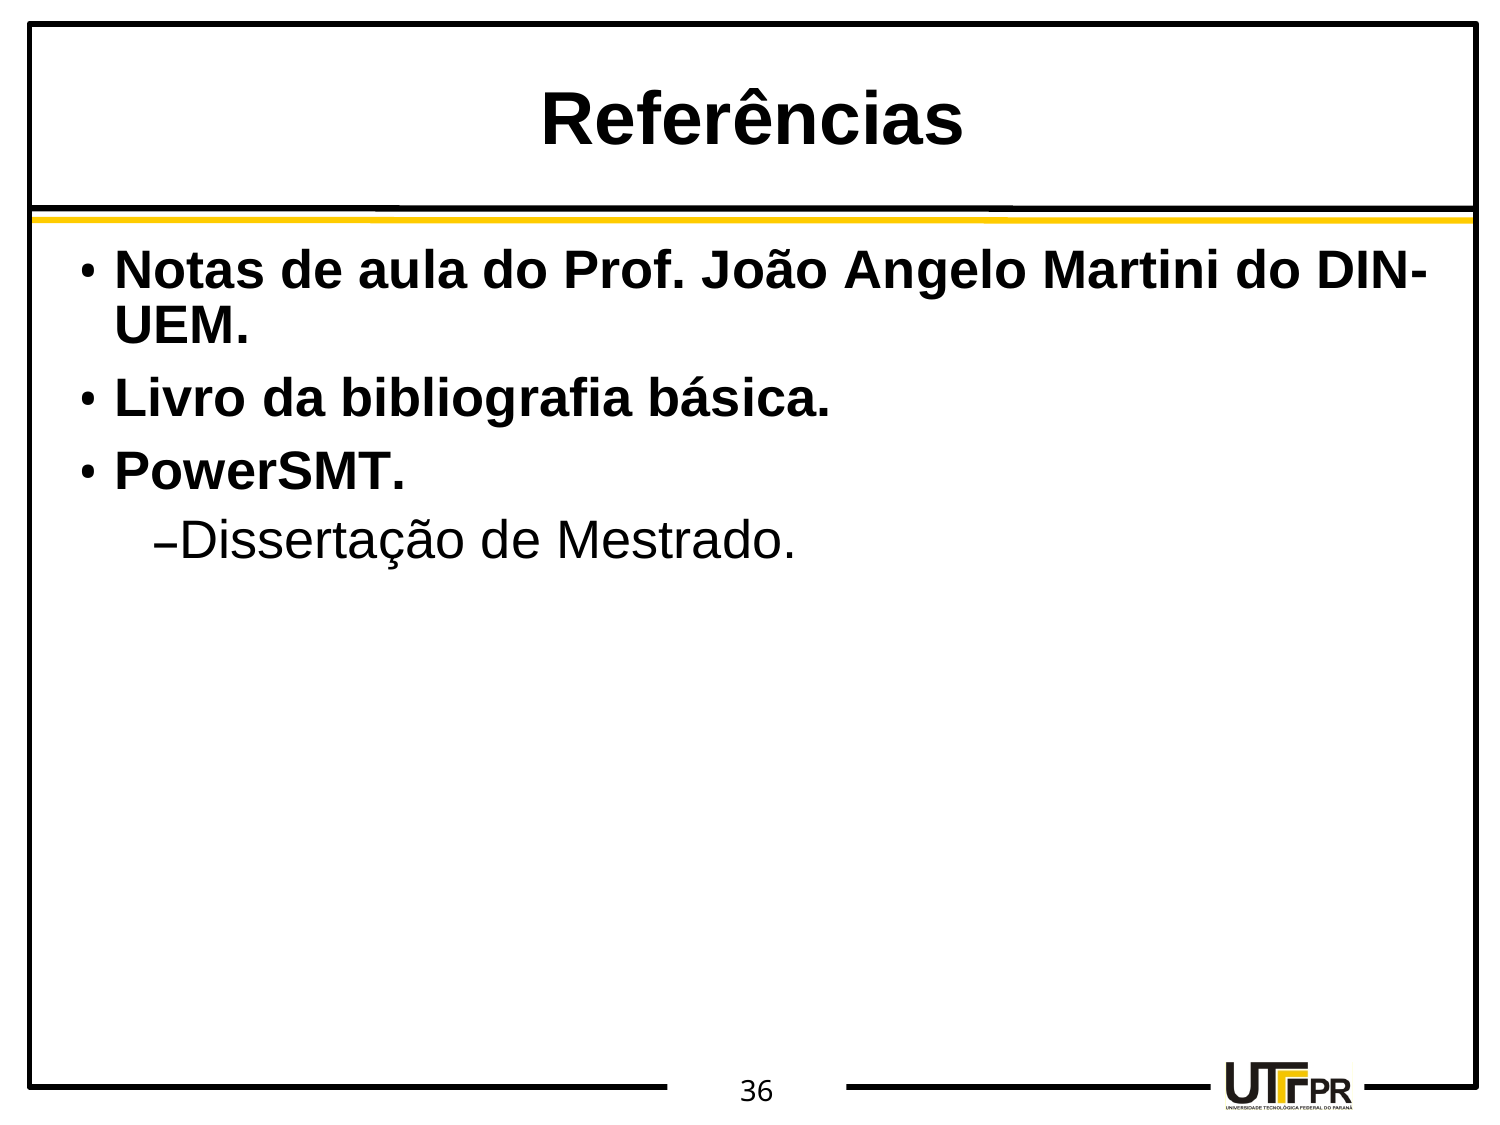

# Referências
Notas de aula do Prof. João Angelo Martini do DIN-UEM.
Livro da bibliografia básica.
PowerSMT.
Dissertação de Mestrado.